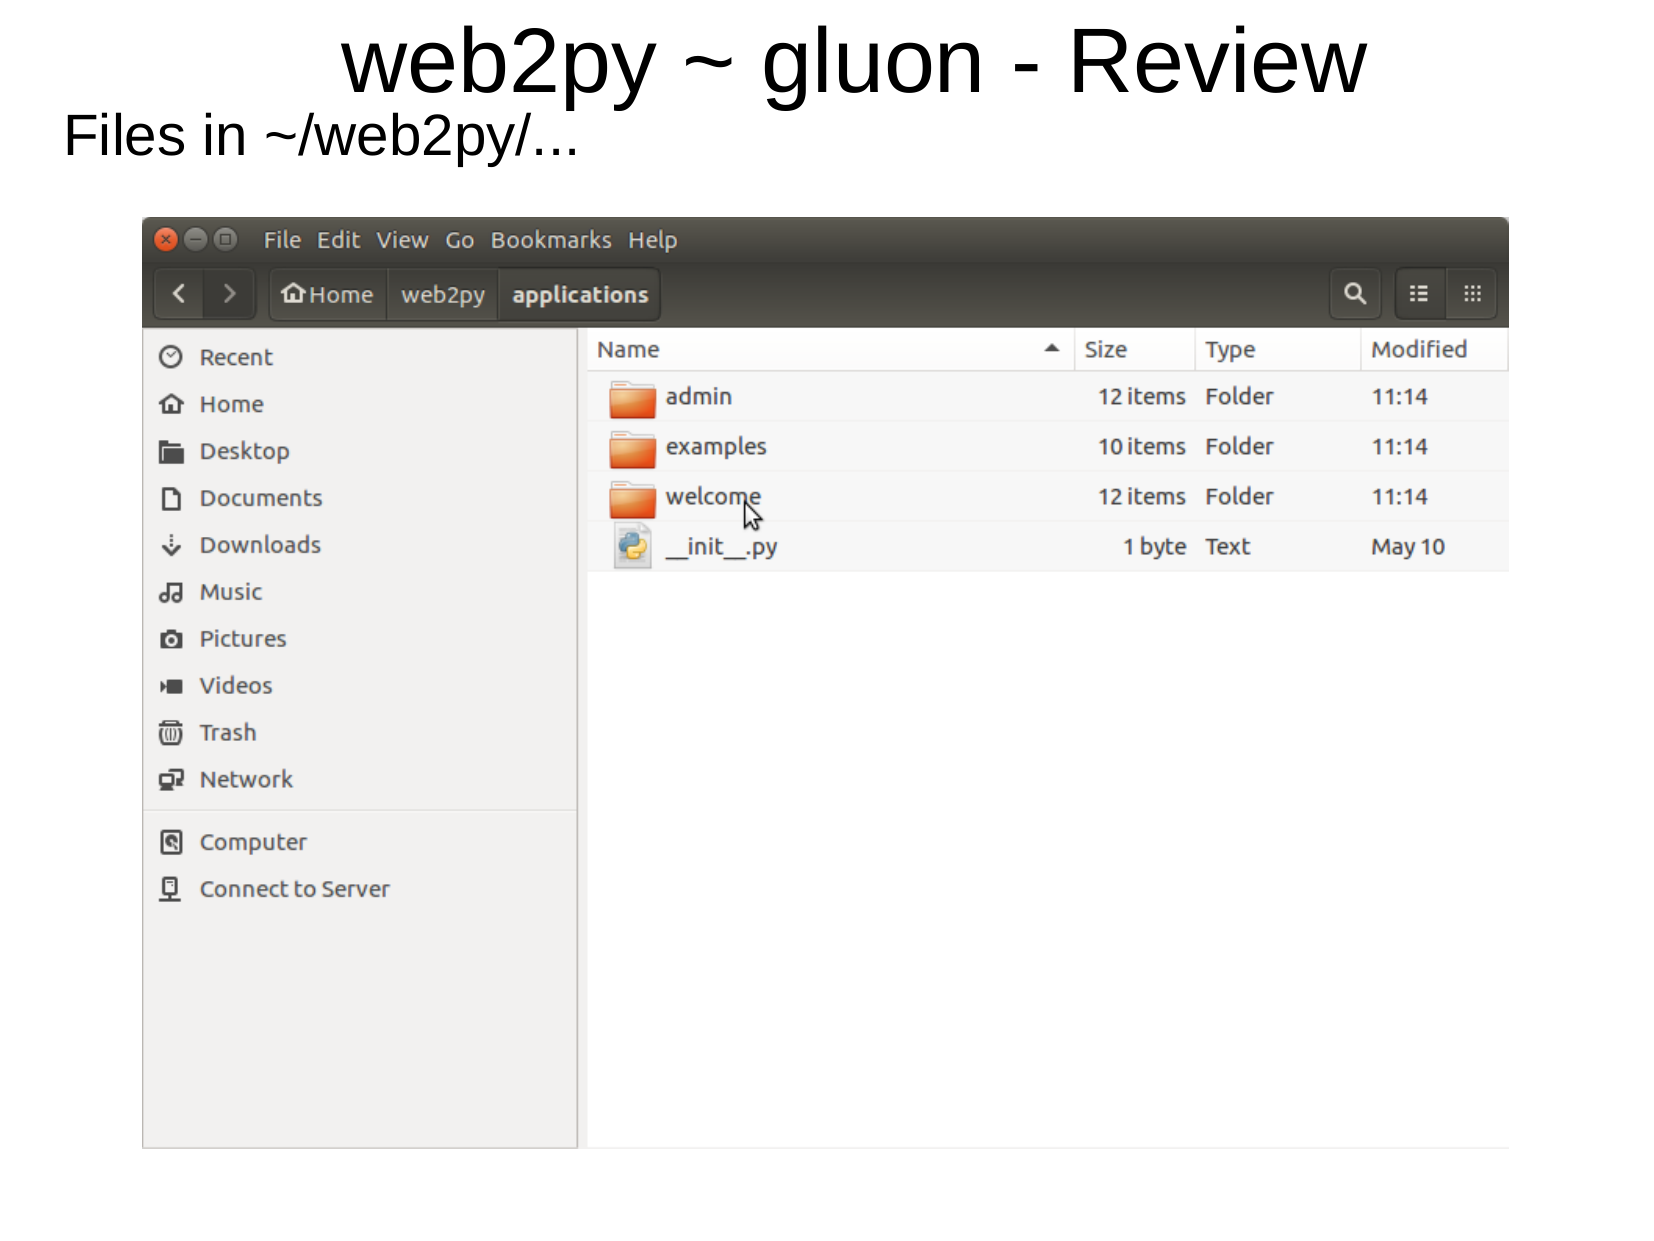

# web2py ~ gluon - Review
Files in ~/web2py/...